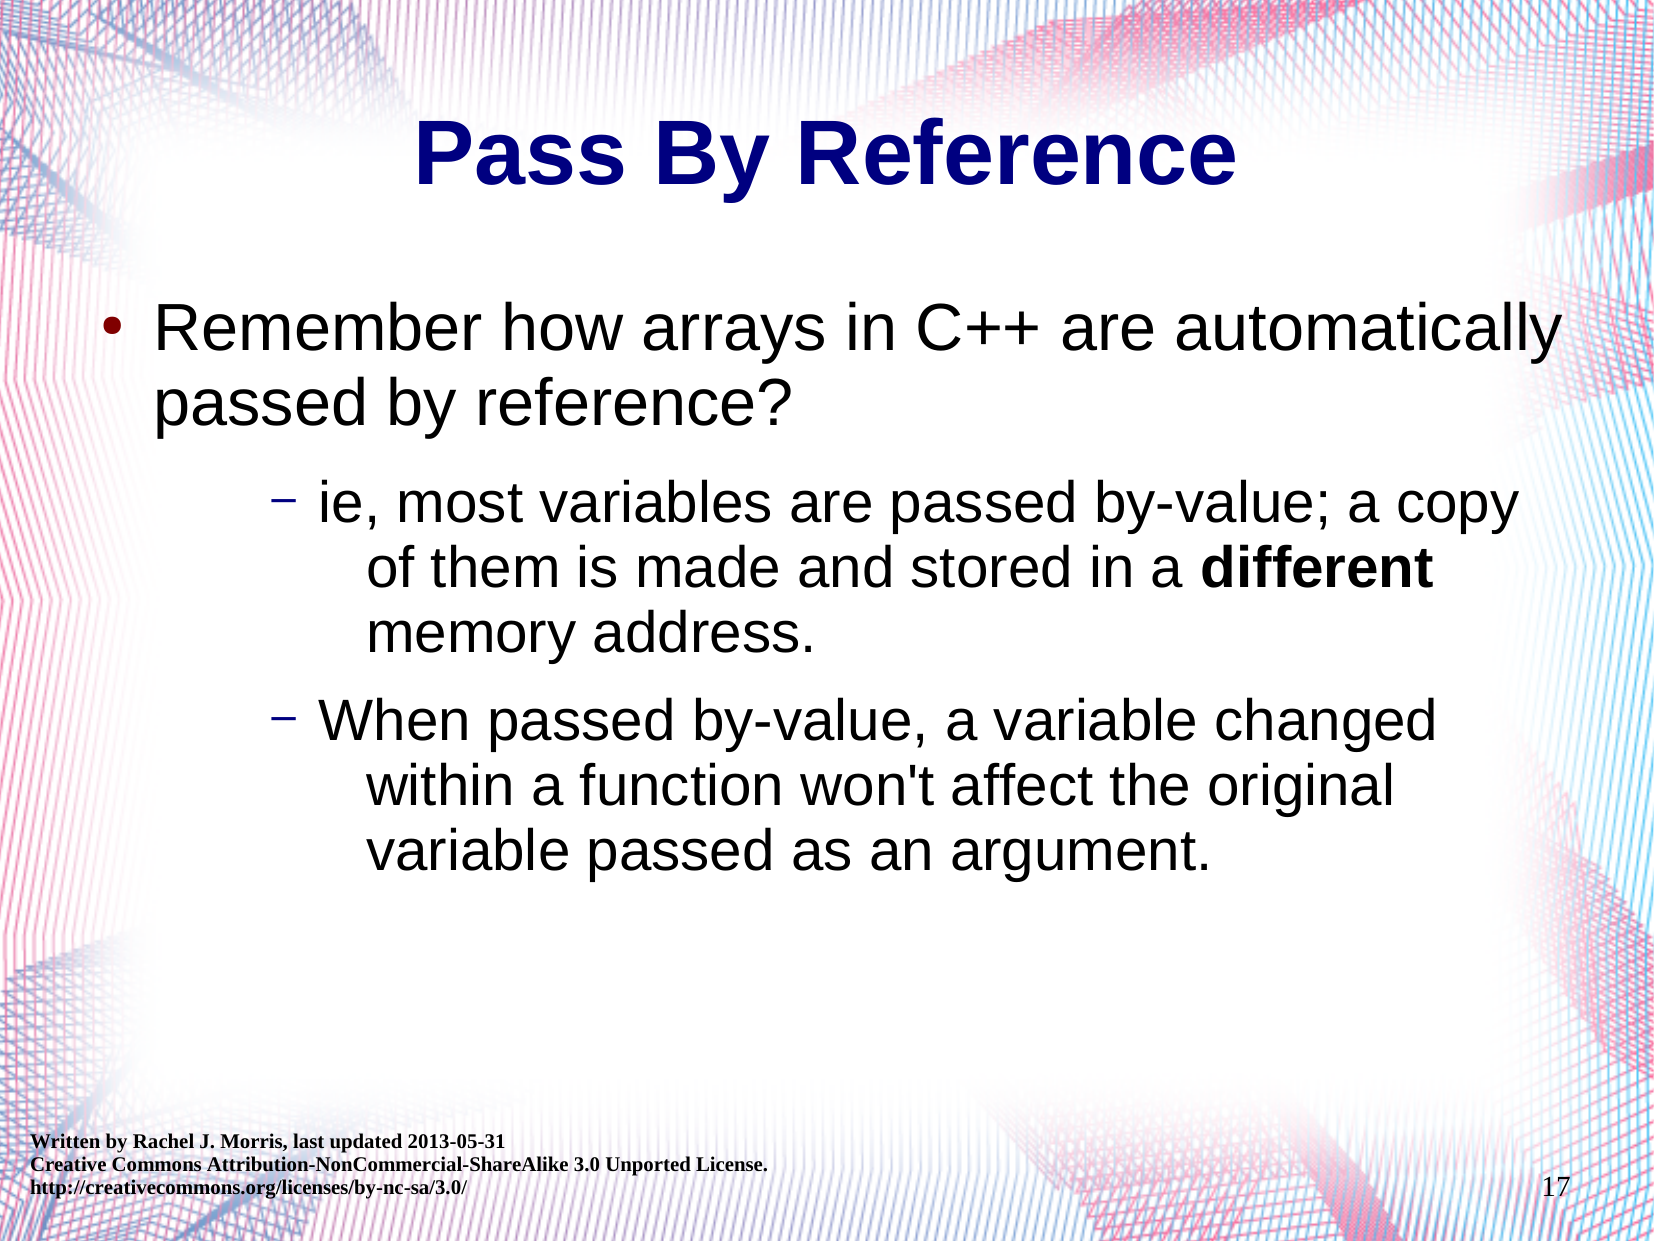

# Pass By Reference
Remember how arrays in C++ are automatically passed by reference?
ie, most variables are passed by-value; a copy of them is made and stored in a different memory address.
When passed by-value, a variable changed within a function won't affect the original variable passed as an argument.
17